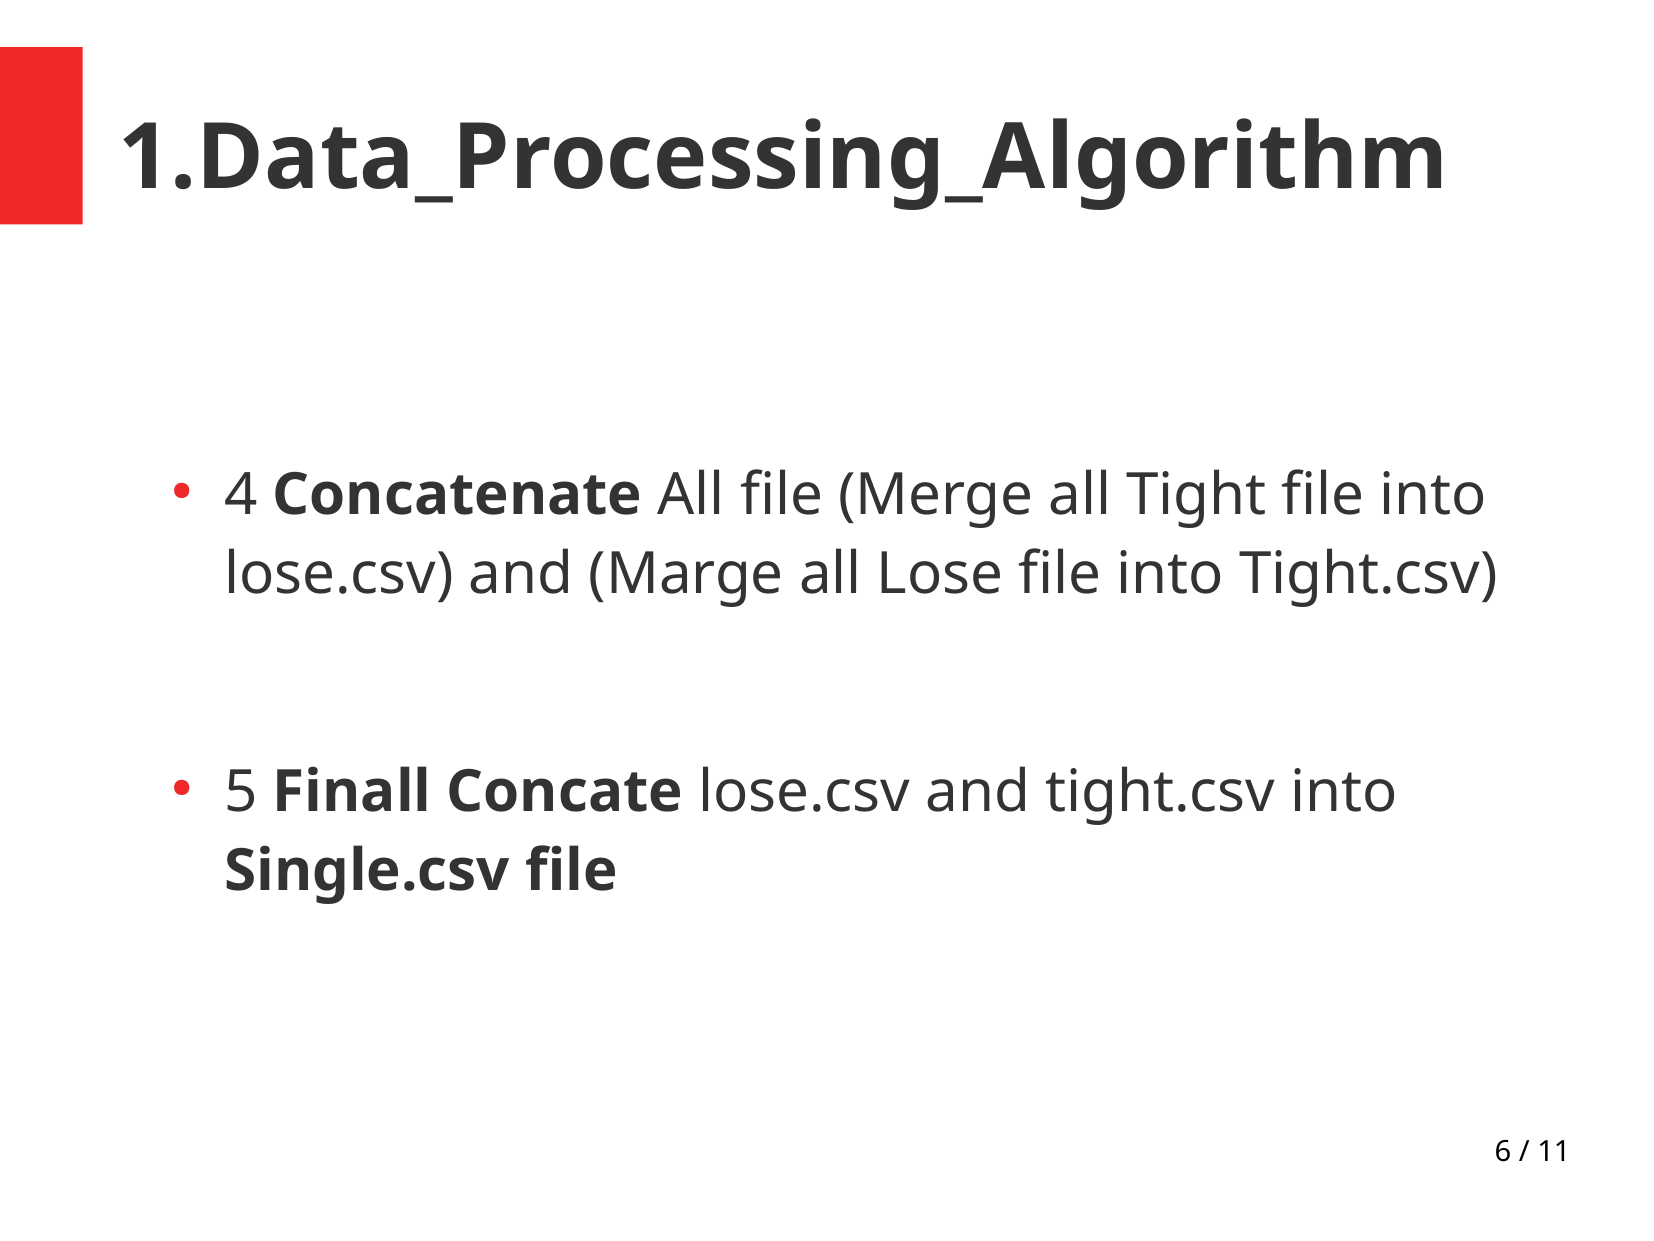

# 1.Data_Processing_Algorithm
4 Concatenate All file (Merge all Tight file into lose.csv) and (Marge all Lose file into Tight.csv)
5 Finall Concate lose.csv and tight.csv into Single.csv file
6